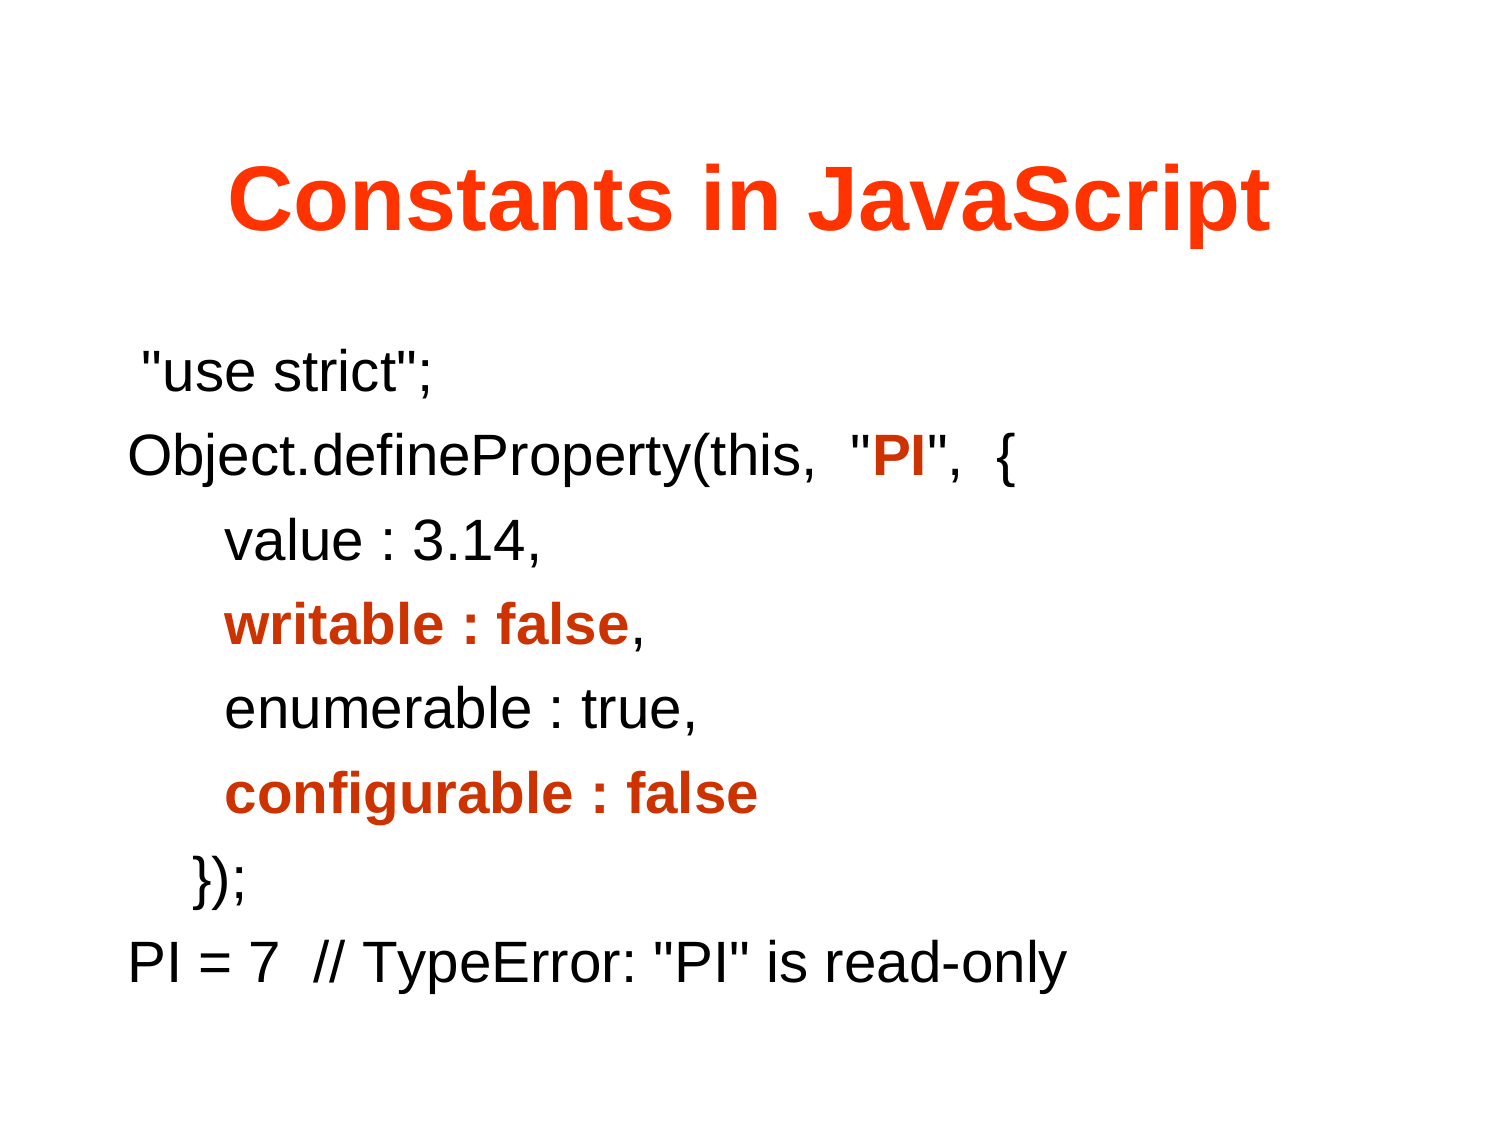

# Constants in JavaScript
 "use strict";
Object.defineProperty(this, "PI", {
 value : 3.14,
 writable : false,
 enumerable : true,
 configurable : false
 });
PI = 7 // TypeError: "PI" is read-only